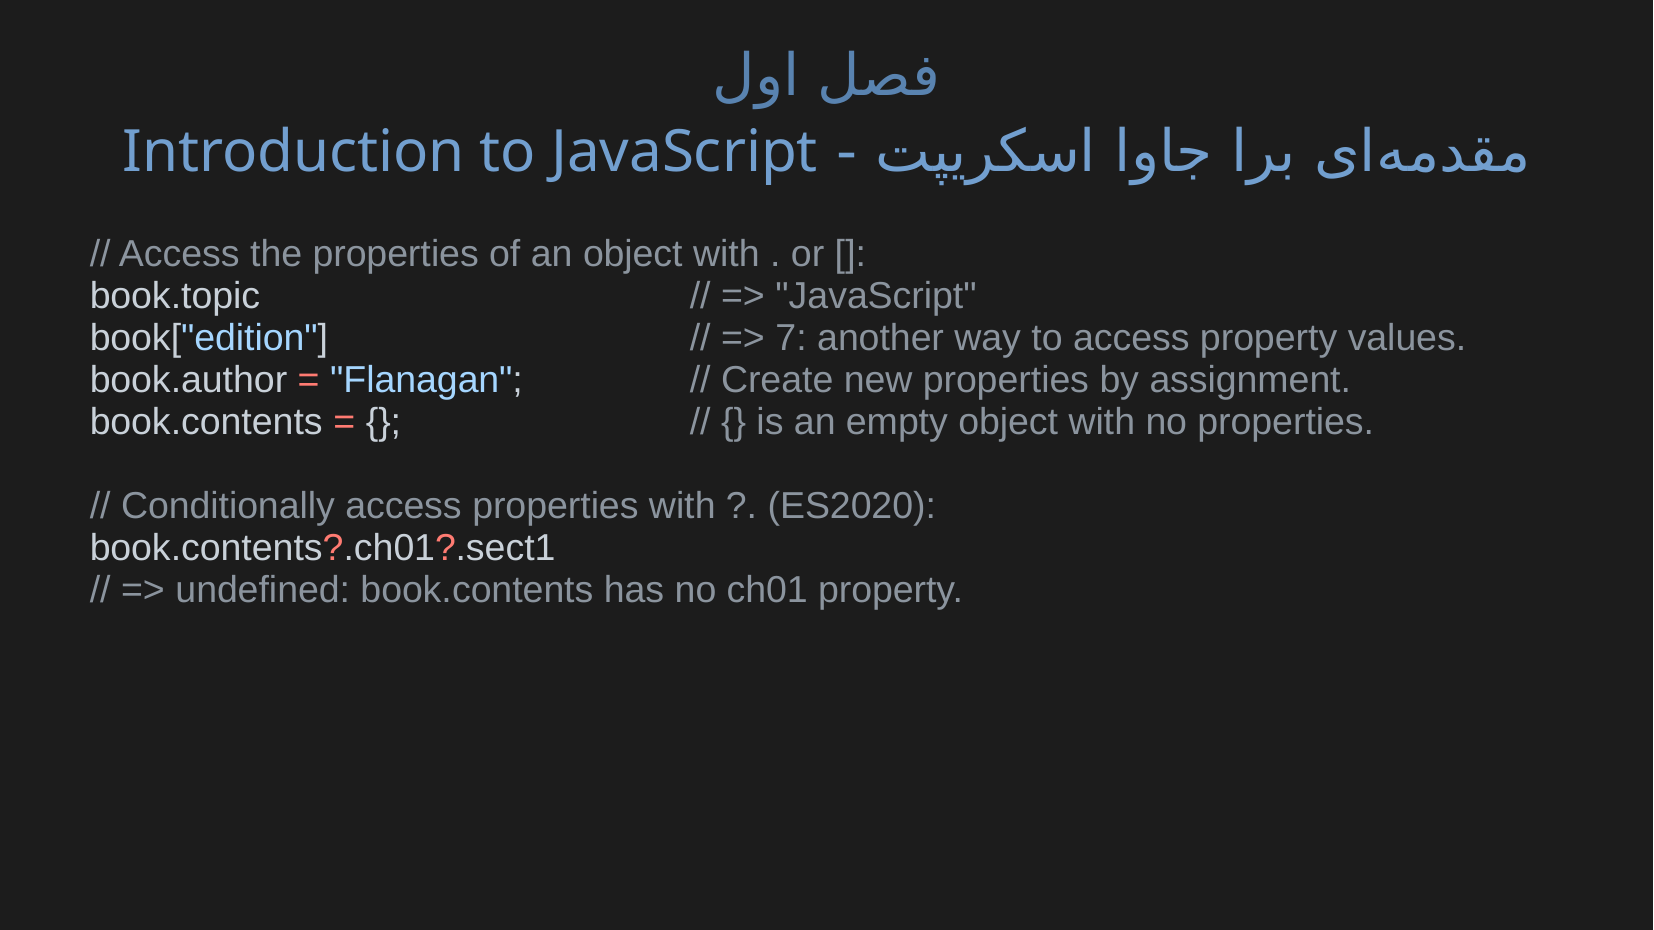

# فصل اول مقدمه‌ای برا جاوا اسکریپت - Introduction to JavaScript
// Access the properties of an object with . or []:
book.topic 	// => "JavaScript"
book["edition"] 	// => 7: another way to access property values.
book.author = "Flanagan"; 	// Create new properties by assignment.
book.contents = {}; 	// {} is an empty object with no properties.
// Conditionally access properties with ?. (ES2020):
book.contents?.ch01?.sect1
// => undefined: book.contents has no ch01 property.